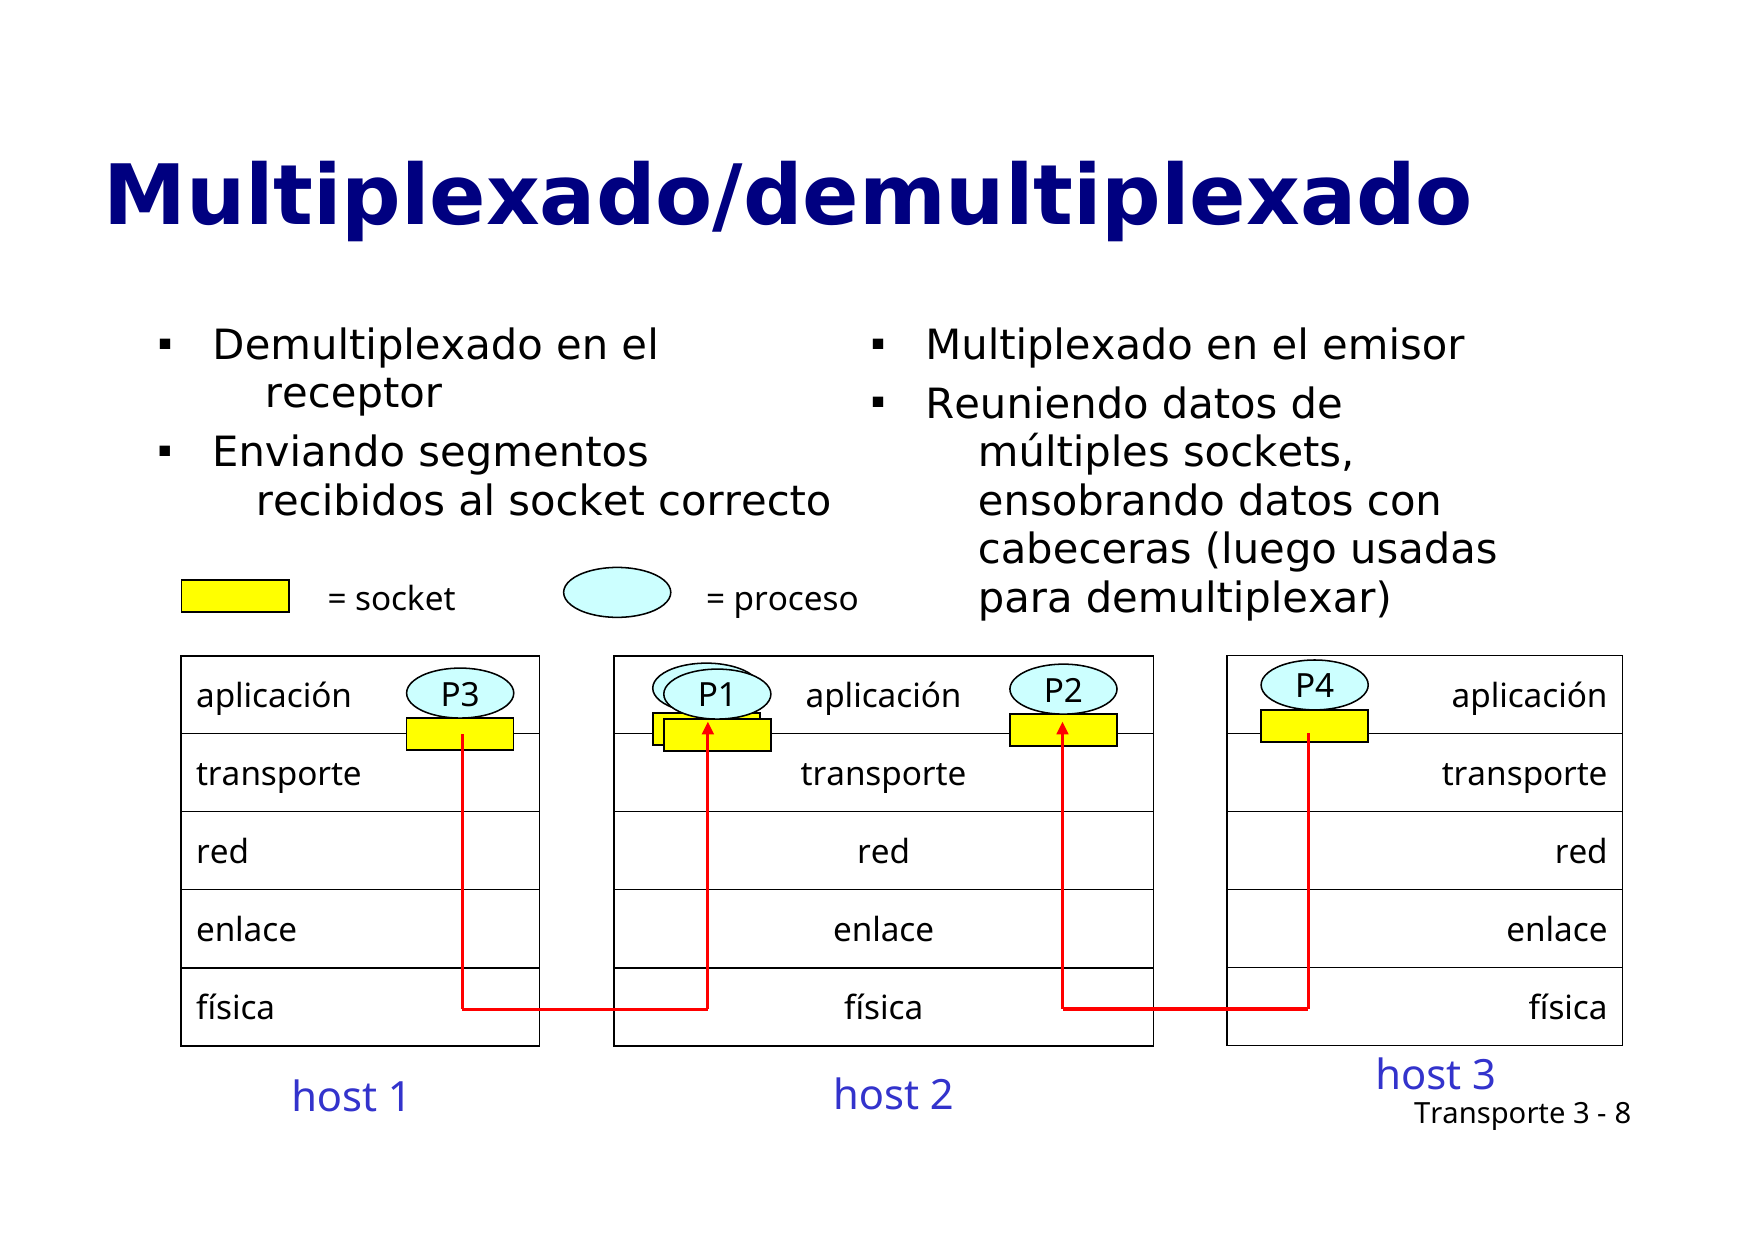

# Multiplexado/demultiplexado
Demultiplexado en el receptor
Enviando segmentos recibidos al socket correcto
Multiplexado en el emisor
Reuniendo datos de múltiples sockets, ensobrando datos con cabeceras (luego usadas para demultiplexar)
= socket
= proceso
aplicación
transporte
red
enlace
física
aplicación
transporte
red
enlace
física
aplicación
transporte
red
enlace
física
P4
P1
P2
P3
P1
host 3
host 2
host 1